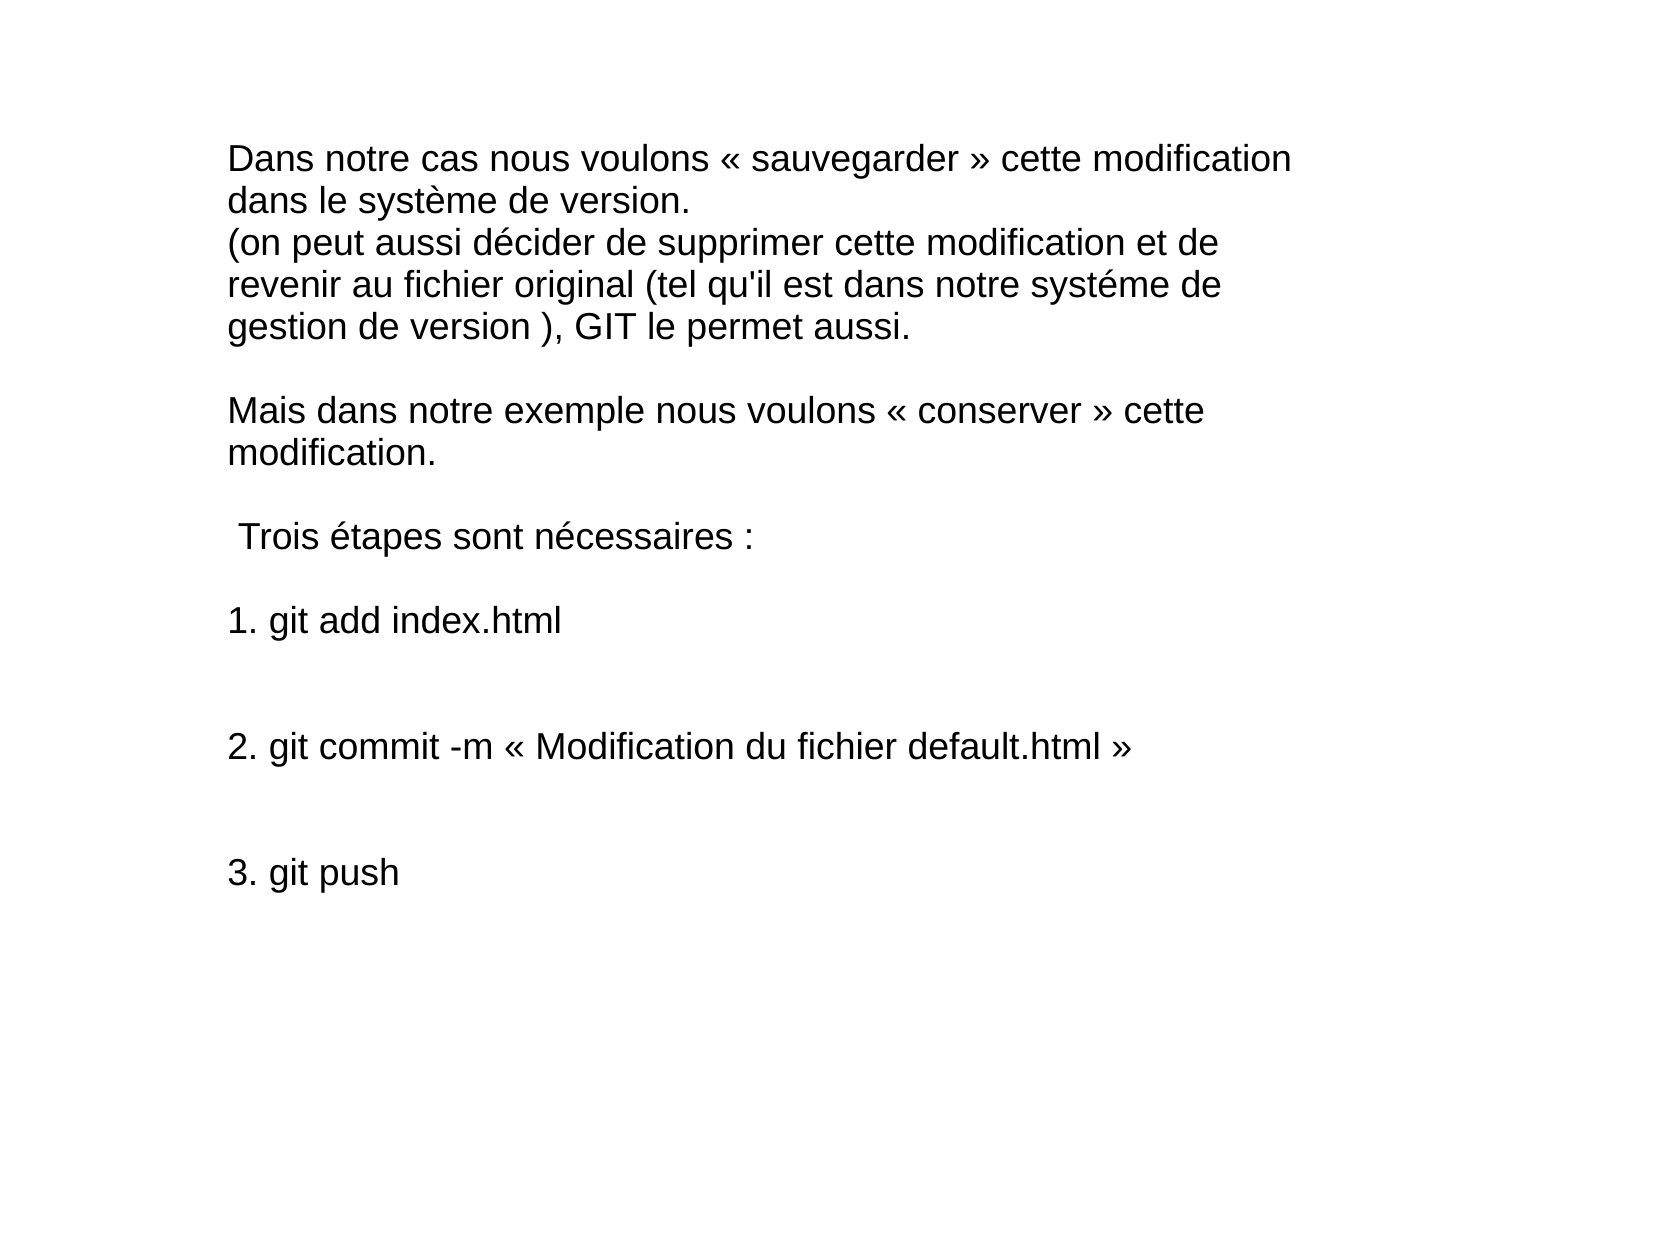

Dans notre cas nous voulons « sauvegarder » cette modification dans le système de version.
(on peut aussi décider de supprimer cette modification et de revenir au fichier original (tel qu'il est dans notre systéme de gestion de version ), GIT le permet aussi.
Mais dans notre exemple nous voulons « conserver » cette modification.
 Trois étapes sont nécessaires :
1. git add index.html
2. git commit -m « Modification du fichier default.html »
3. git push